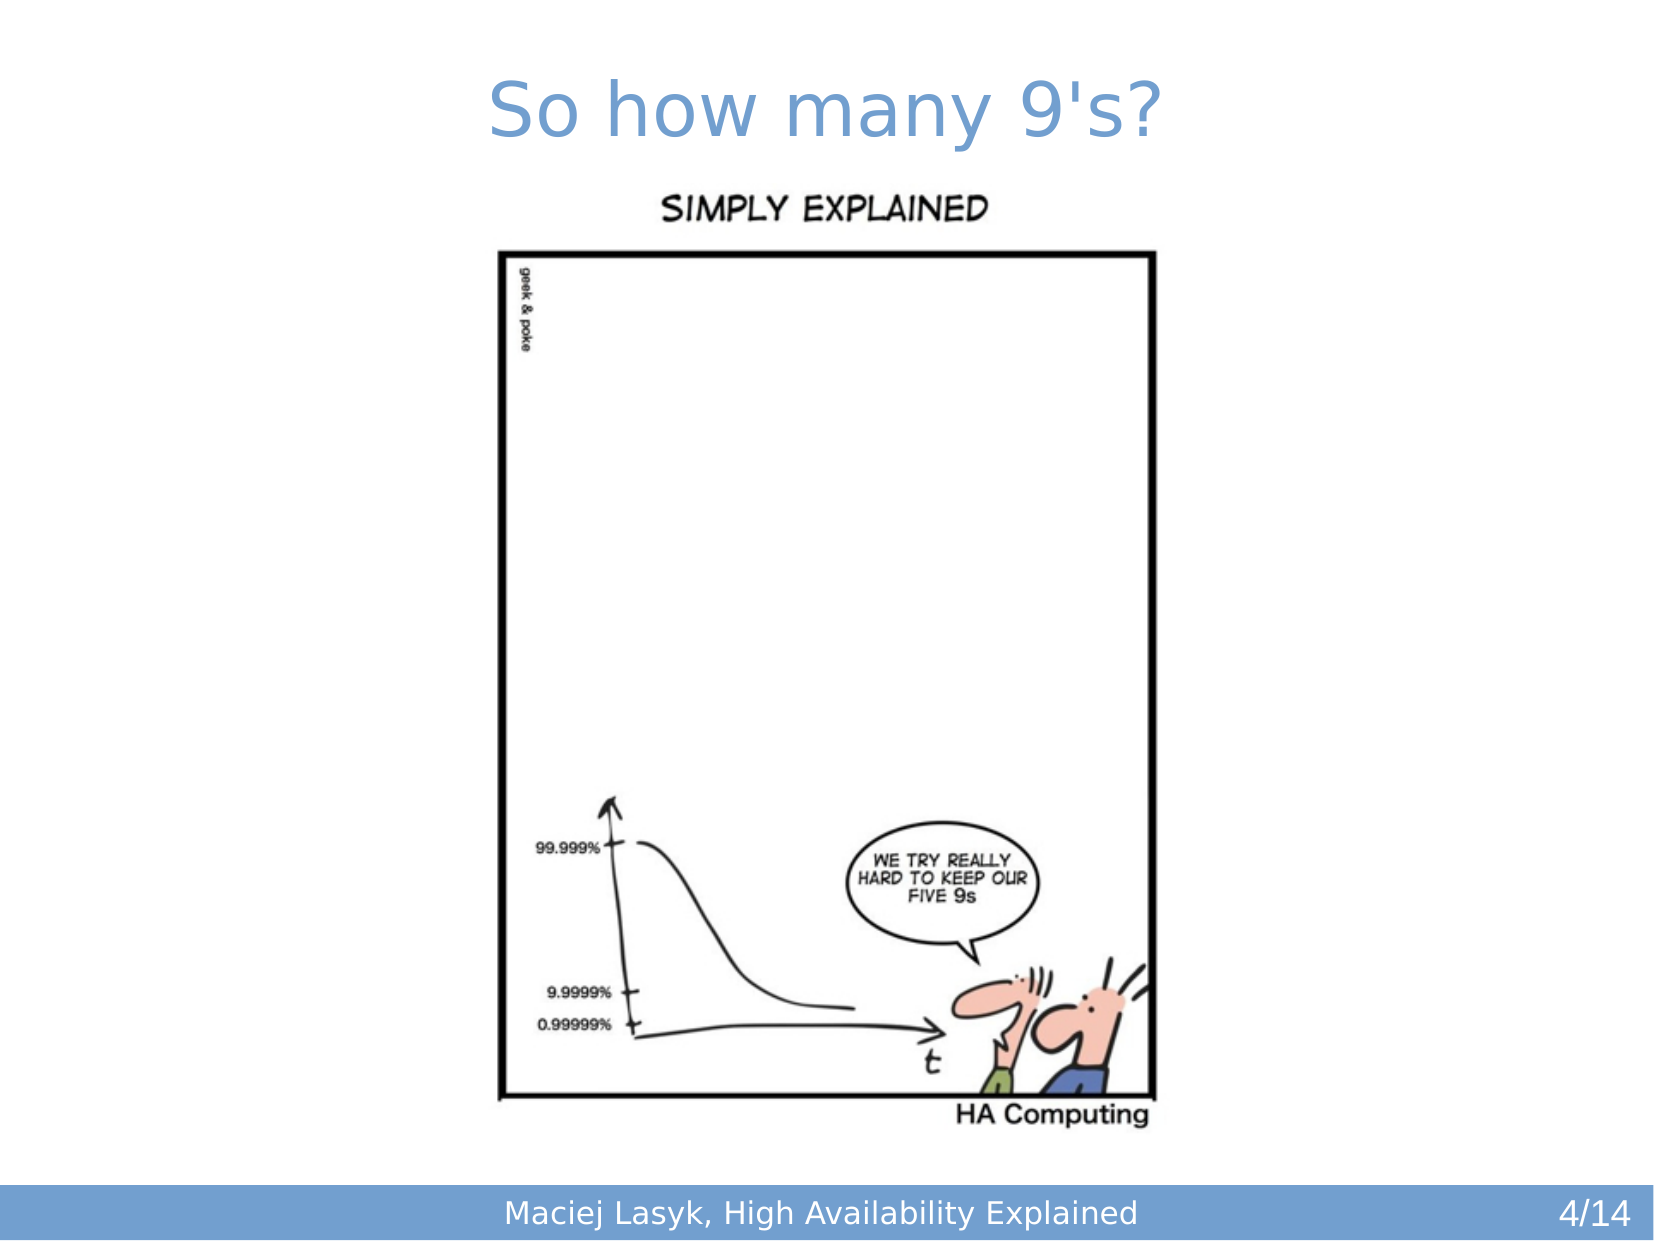

So how many 9's?
 4/14
Maciej Lasyk, High Availability Explained